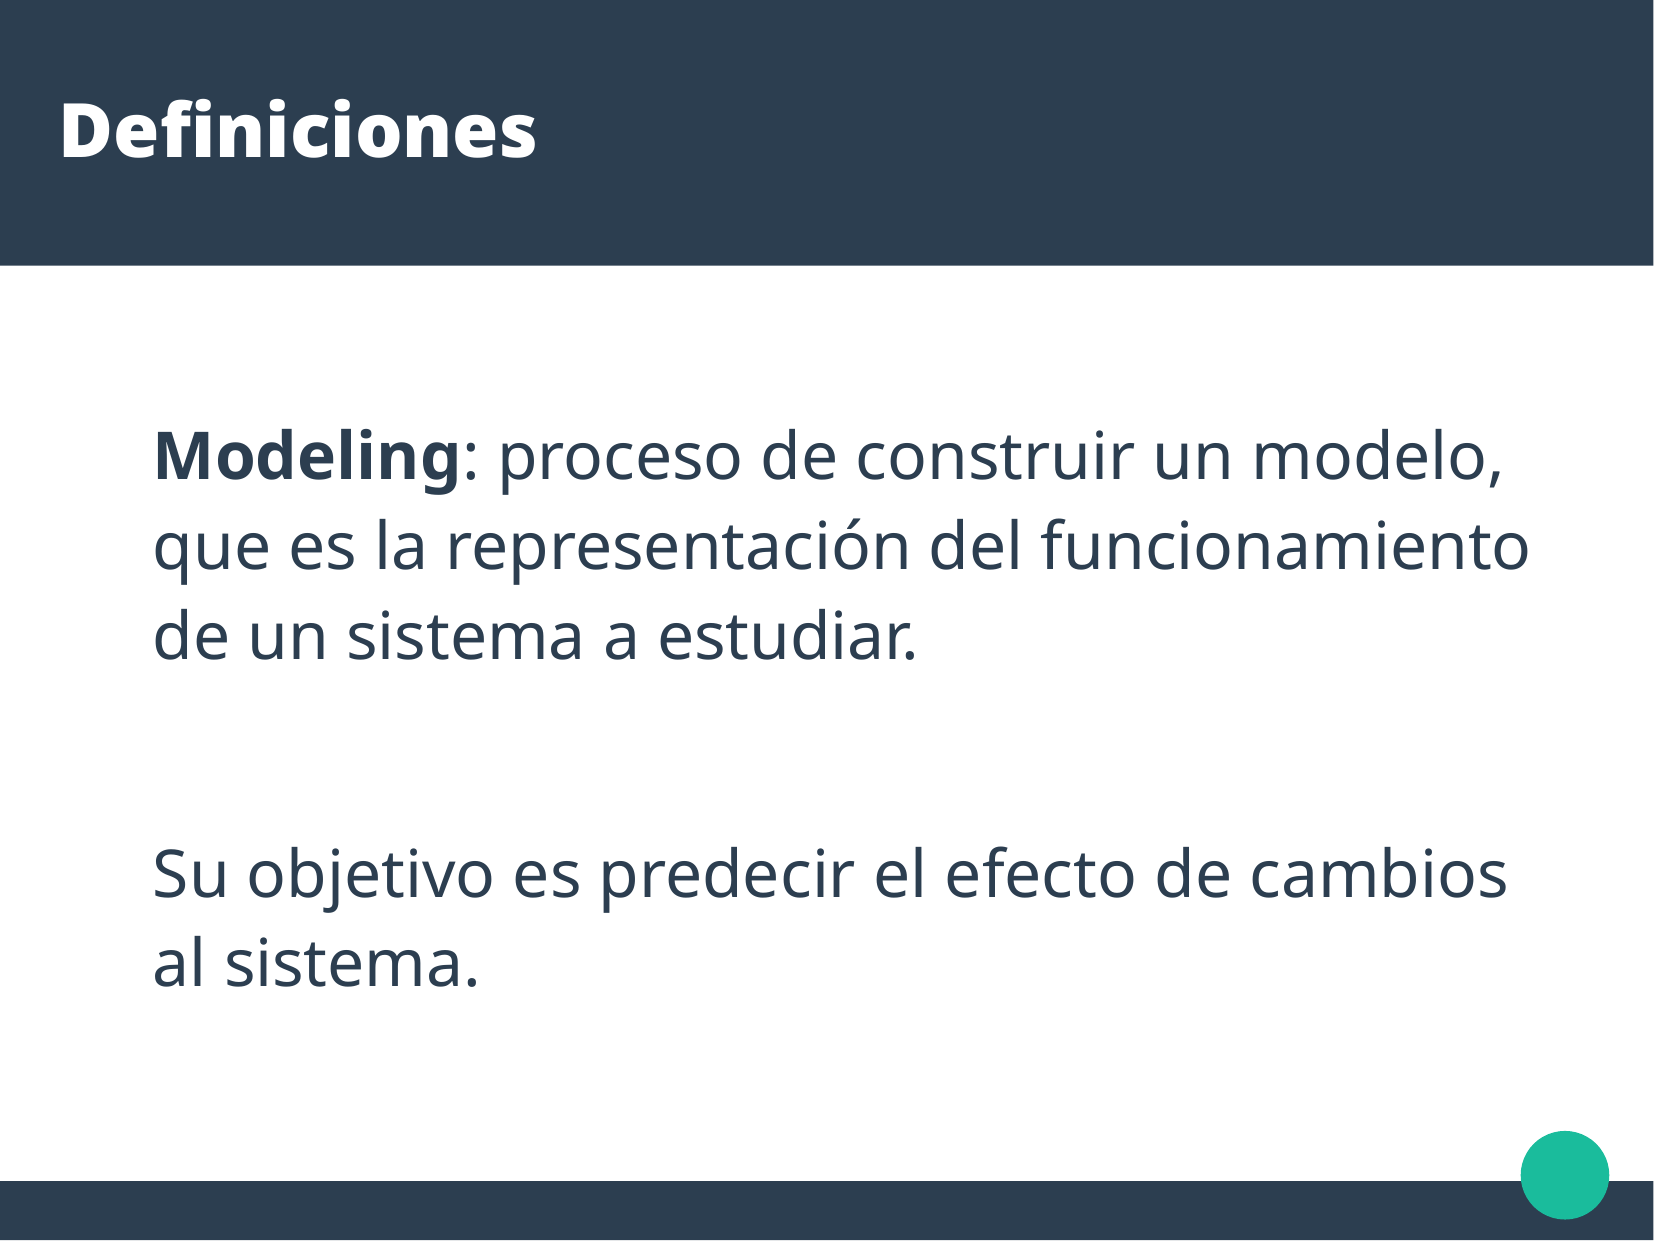

# Definiciones
Modeling: proceso de construir un modelo, que es la representación del funcionamiento de un sistema a estudiar.
Su objetivo es predecir el efecto de cambios al sistema.